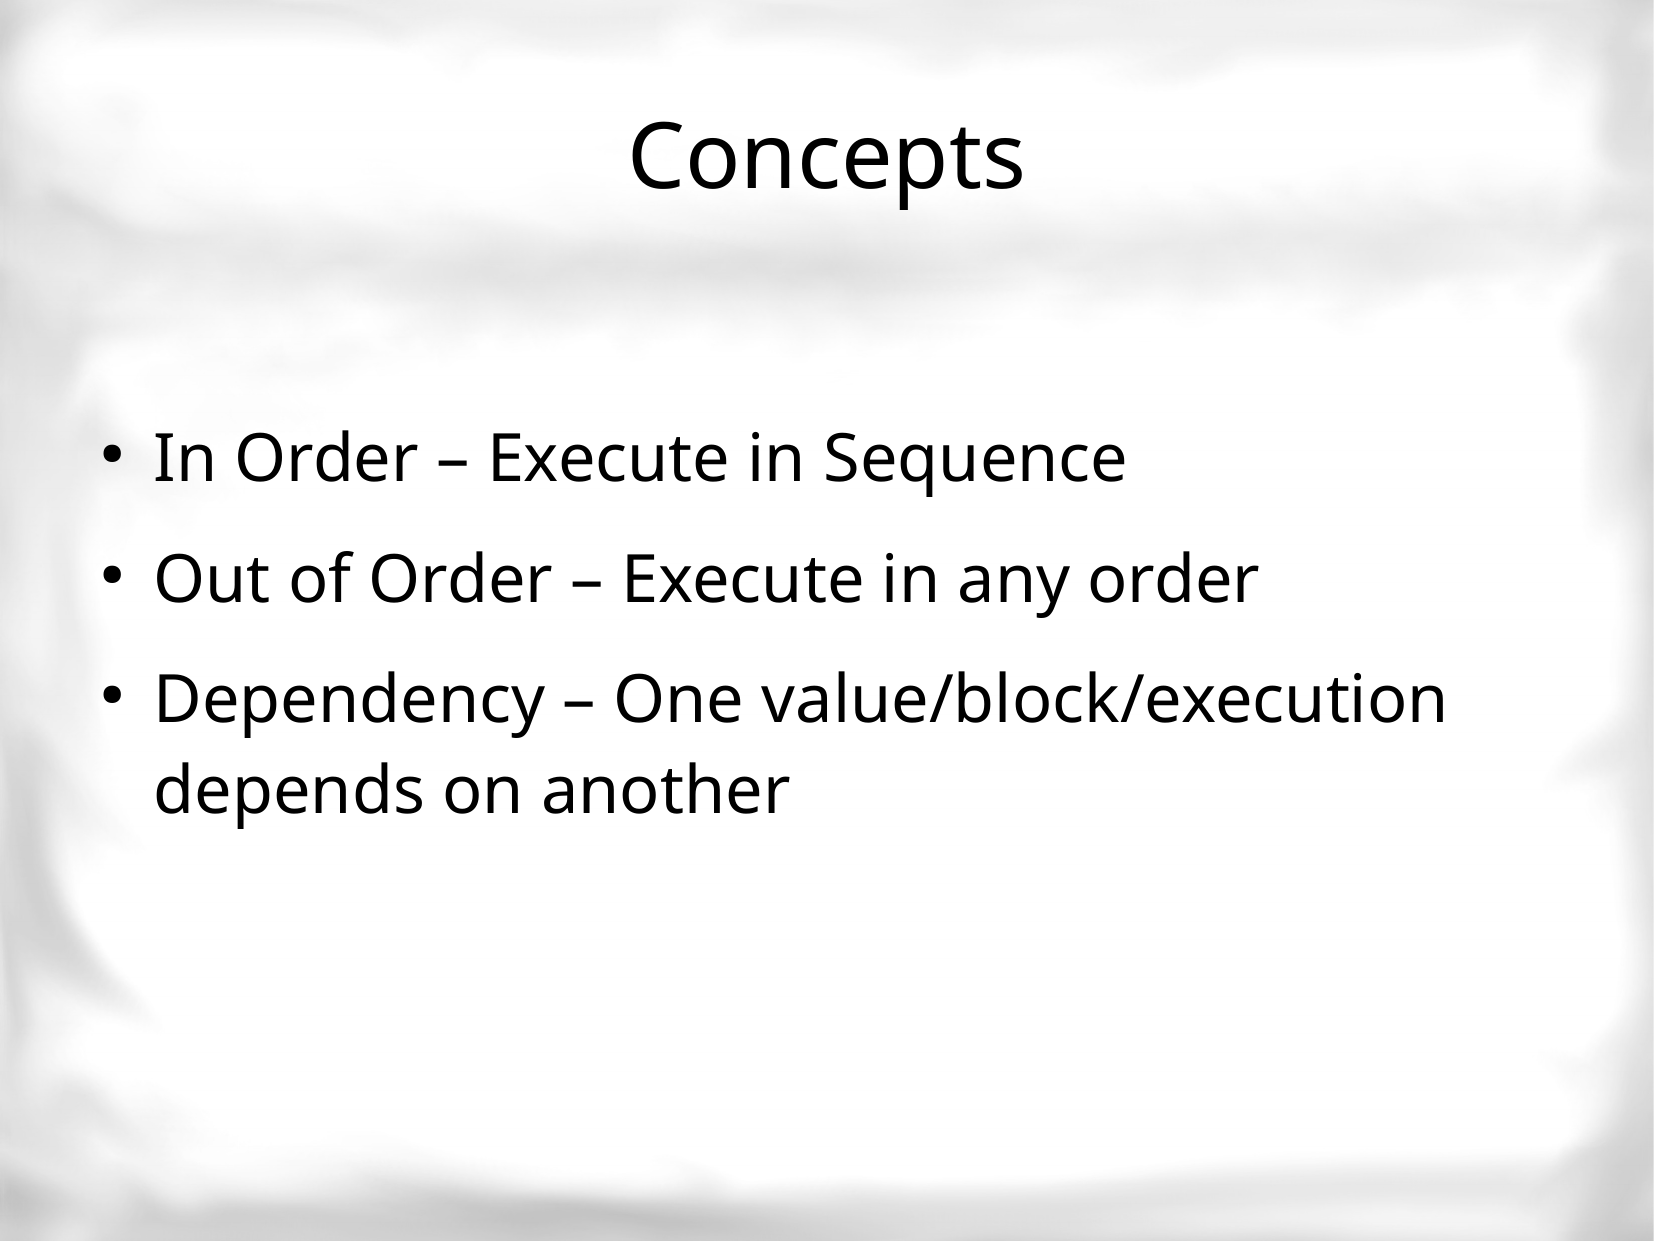

# Concepts
In Order – Execute in Sequence
Out of Order – Execute in any order
Dependency – One value/block/execution depends on another